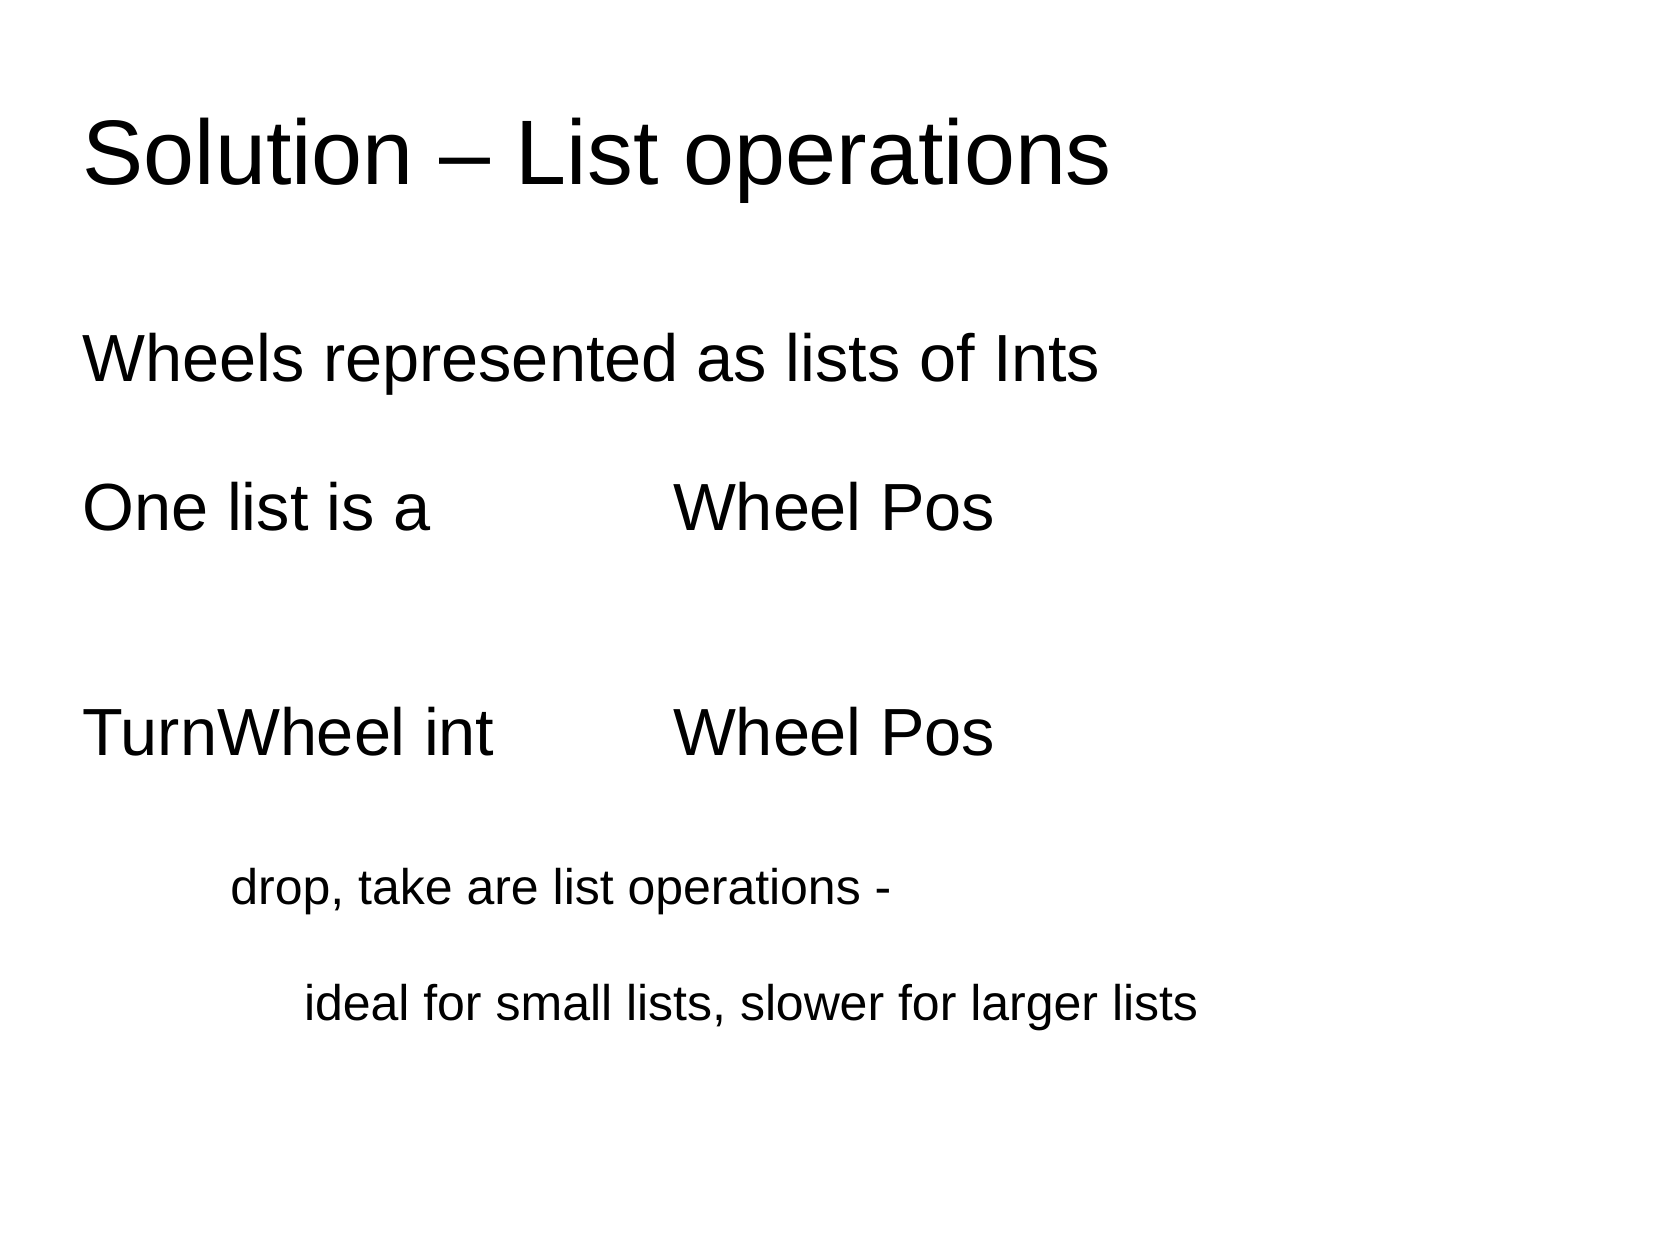

# Solution – List operations
Wheels represented as lists of Ints
One list is a 				Wheel Pos
TurnWheel int		 	Wheel Pos
		drop, take are list operations -
			ideal for small lists, slower for larger lists